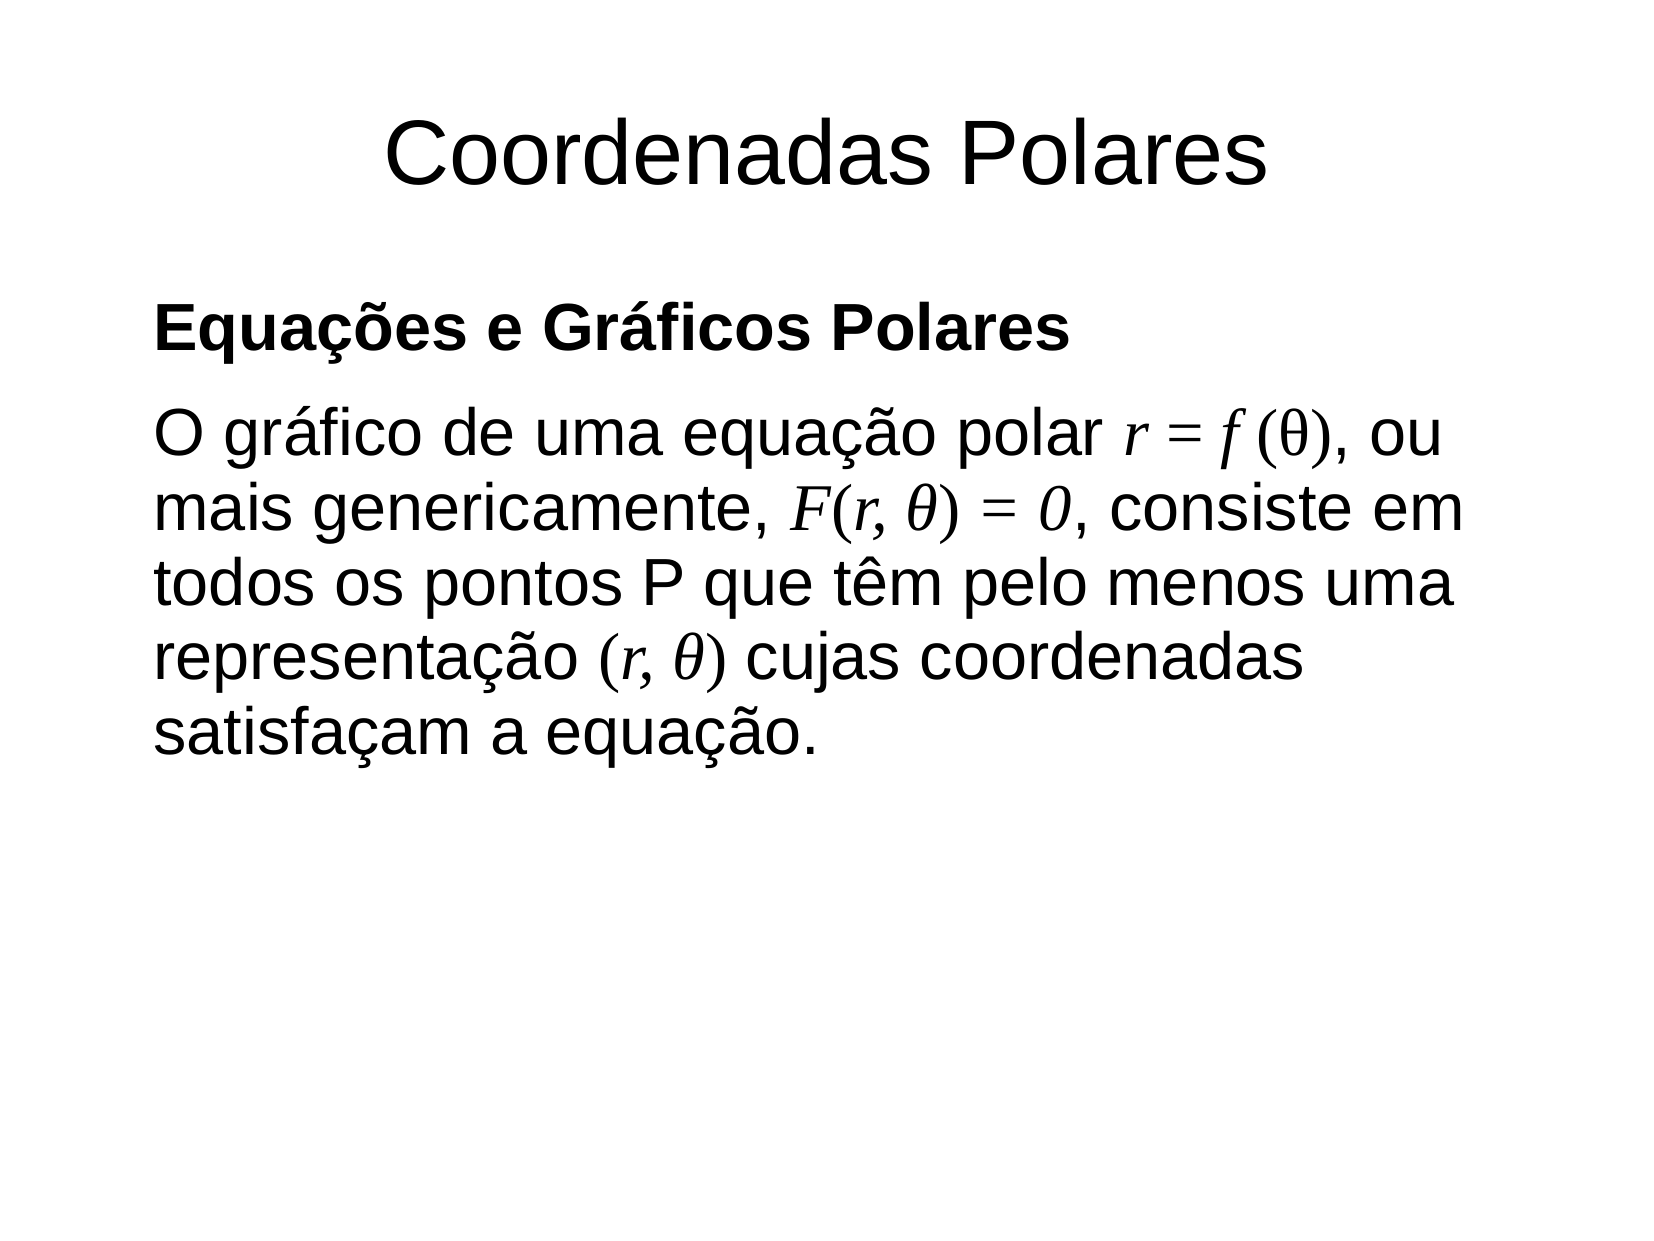

Coordenadas Polares
Coordenadas Polares
# Equações e Gráficos Polares
O gráfico de uma equação polar r = f (θ), ou mais genericamente, F(r, θ) = 0, consiste em todos os pontos P que têm pelo menos uma representação (r, θ) cujas coordenadas satisfaçam a equação.